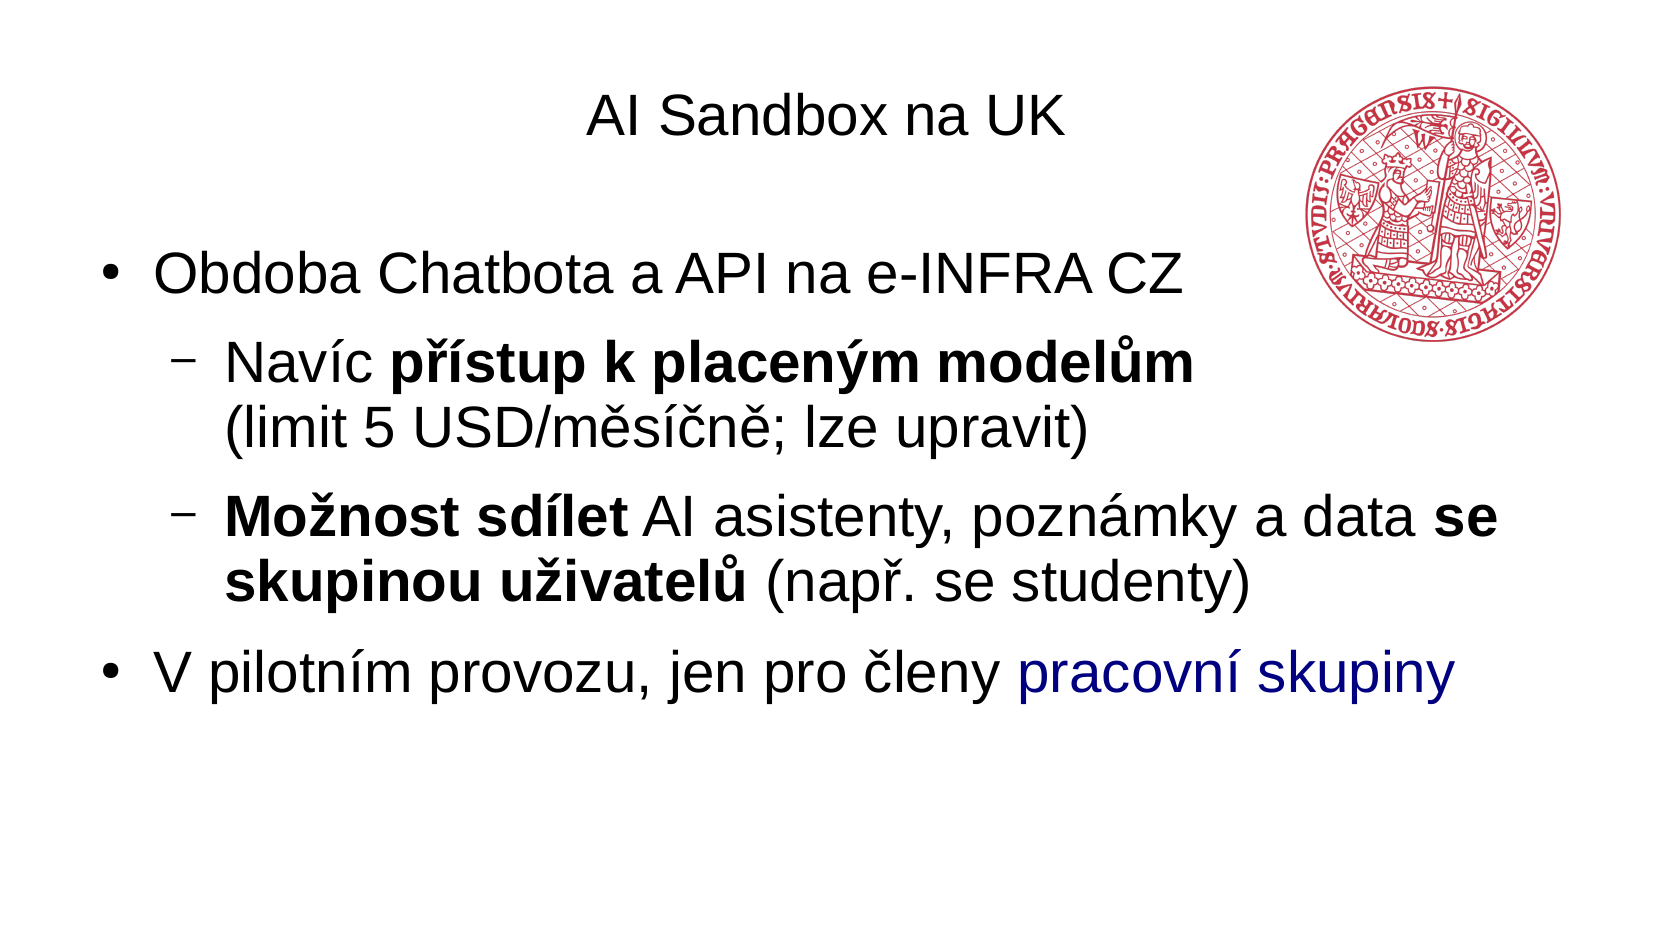

# AI Sandbox na UK
Obdoba Chatbota a API na e-INFRA CZ
Navíc přístup k placeným modelům
(limit 5 USD/měsíčně; lze upravit)
Možnost sdílet AI asistenty, poznámky a data se skupinou uživatelů (např. se studenty)
V pilotním provozu, jen pro členy pracovní skupiny